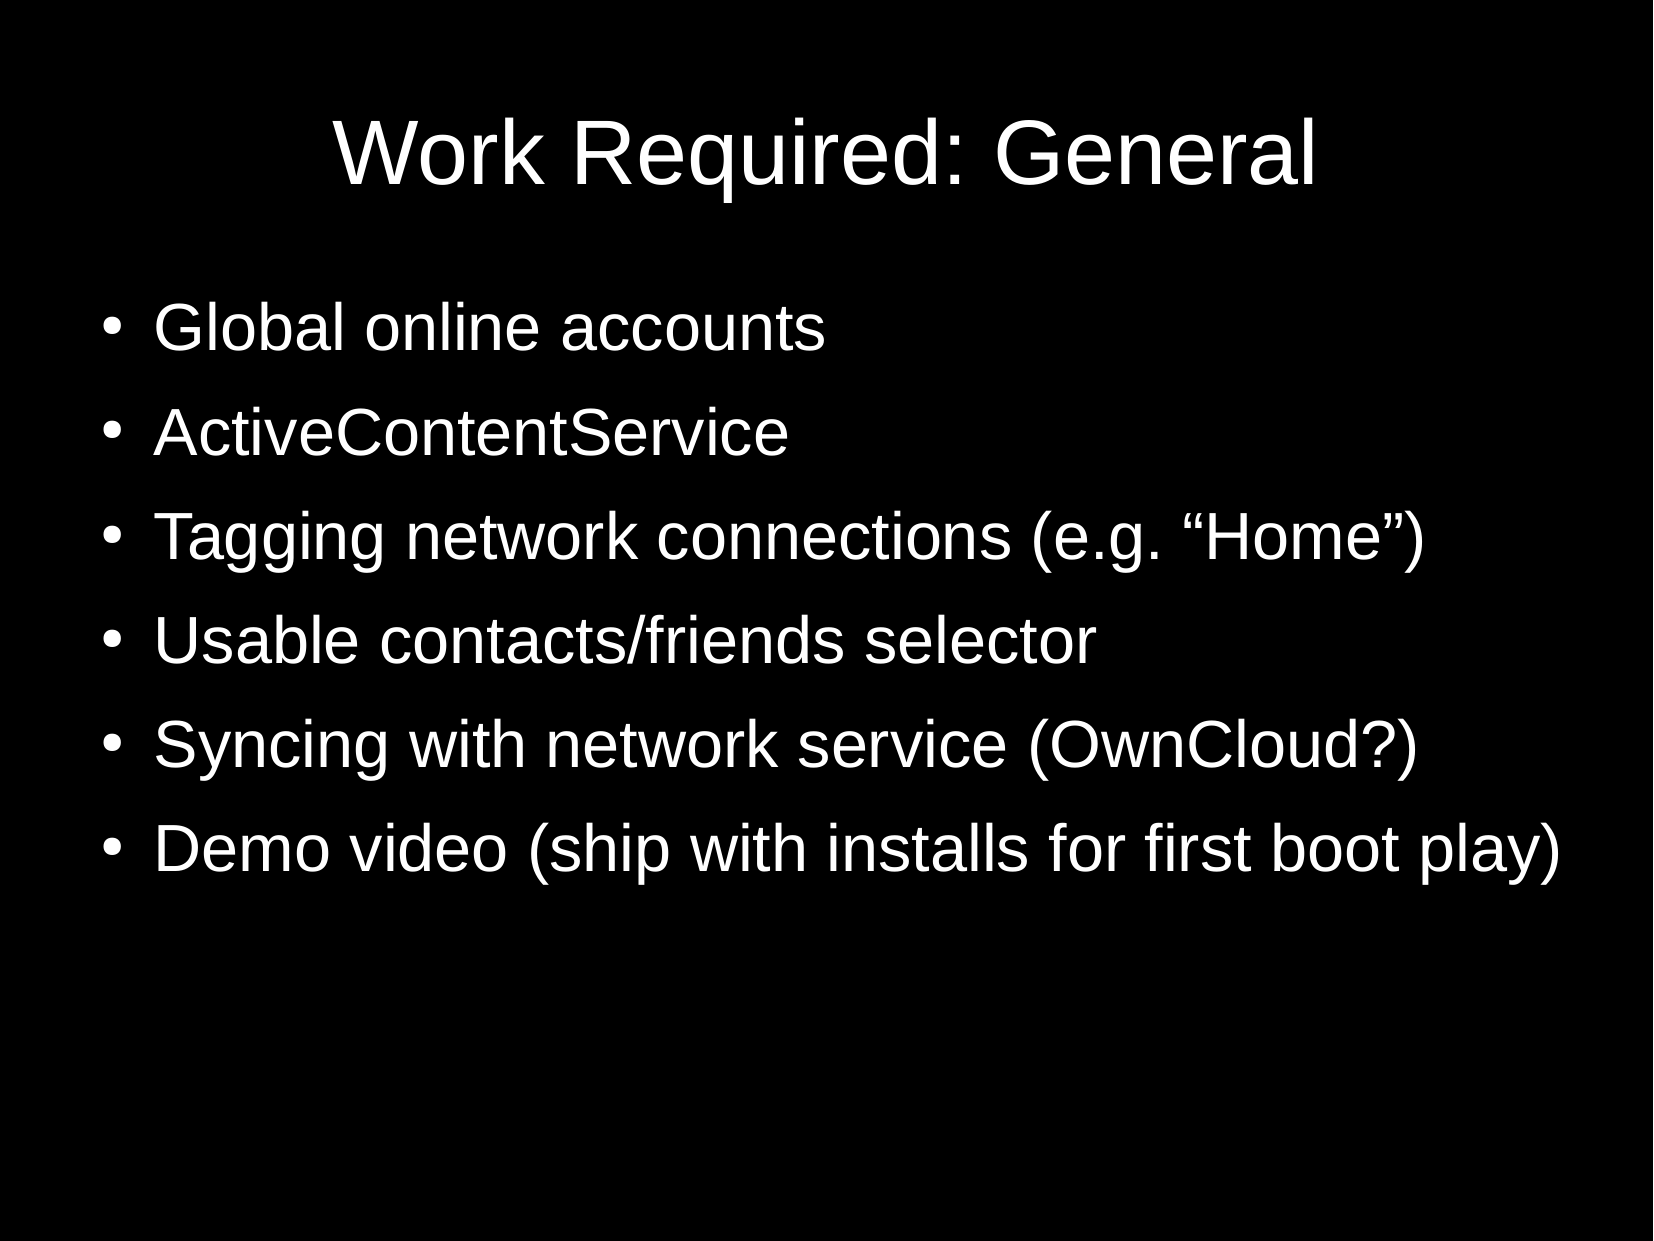

# Work Required: General
Global online accounts
ActiveContentService
Tagging network connections (e.g. “Home”)
Usable contacts/friends selector
Syncing with network service (OwnCloud?)
Demo video (ship with installs for first boot play)